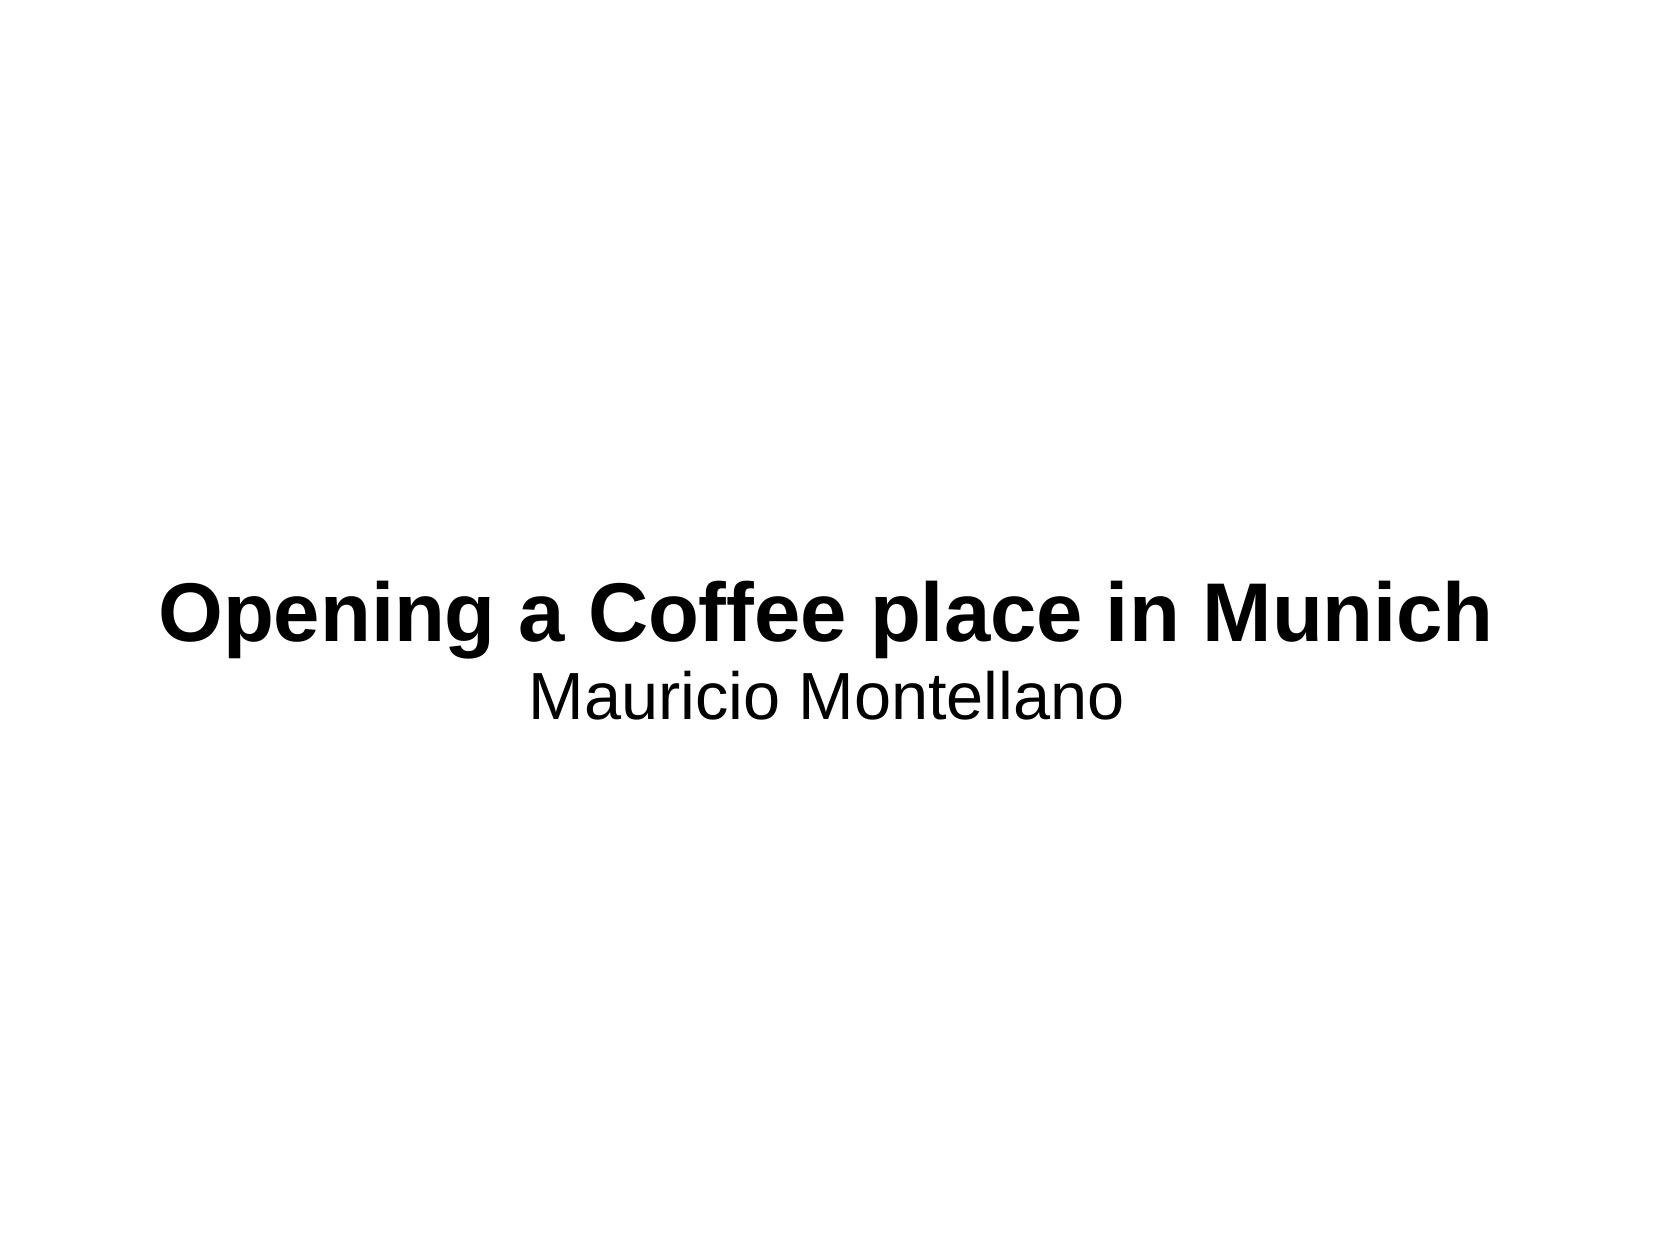

# Opening a Coffee place in Munich
Mauricio Montellano